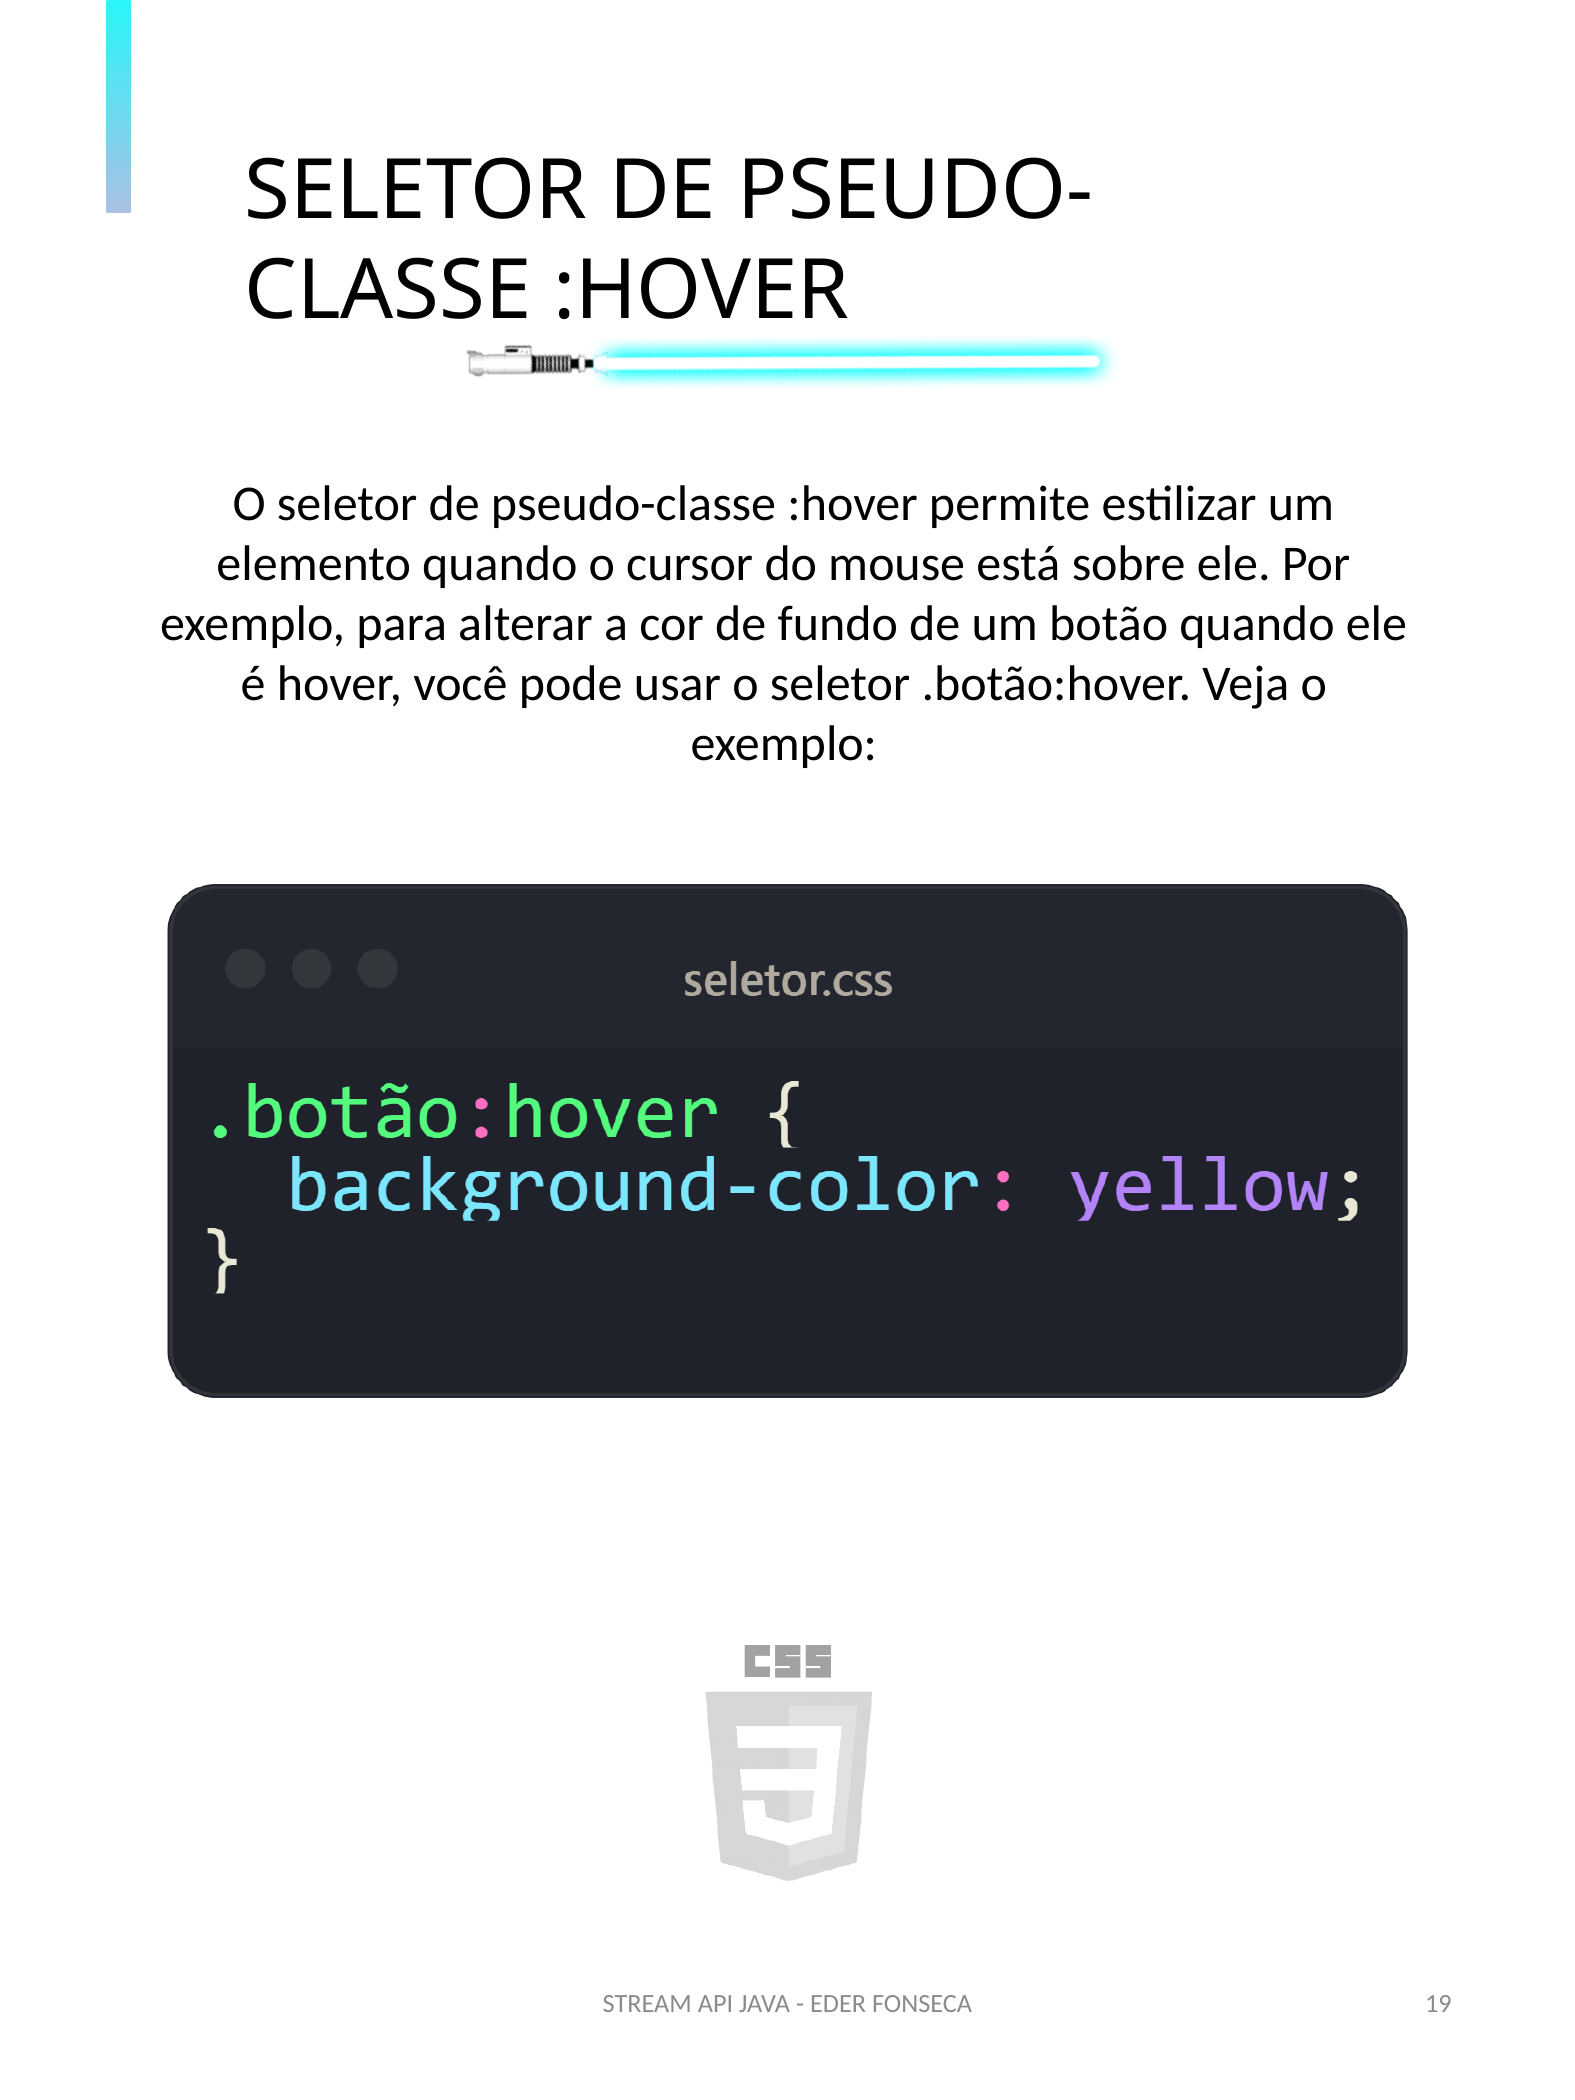

SELETOR DE PSEUDO-CLASSE :HOVER
O seletor de pseudo-classe :hover permite estilizar um elemento quando o cursor do mouse está sobre ele. Por exemplo, para alterar a cor de fundo de um botão quando ele é hover, você pode usar o seletor .botão:hover. Veja o exemplo:
STREAM API JAVA - EDER FONSECA
19